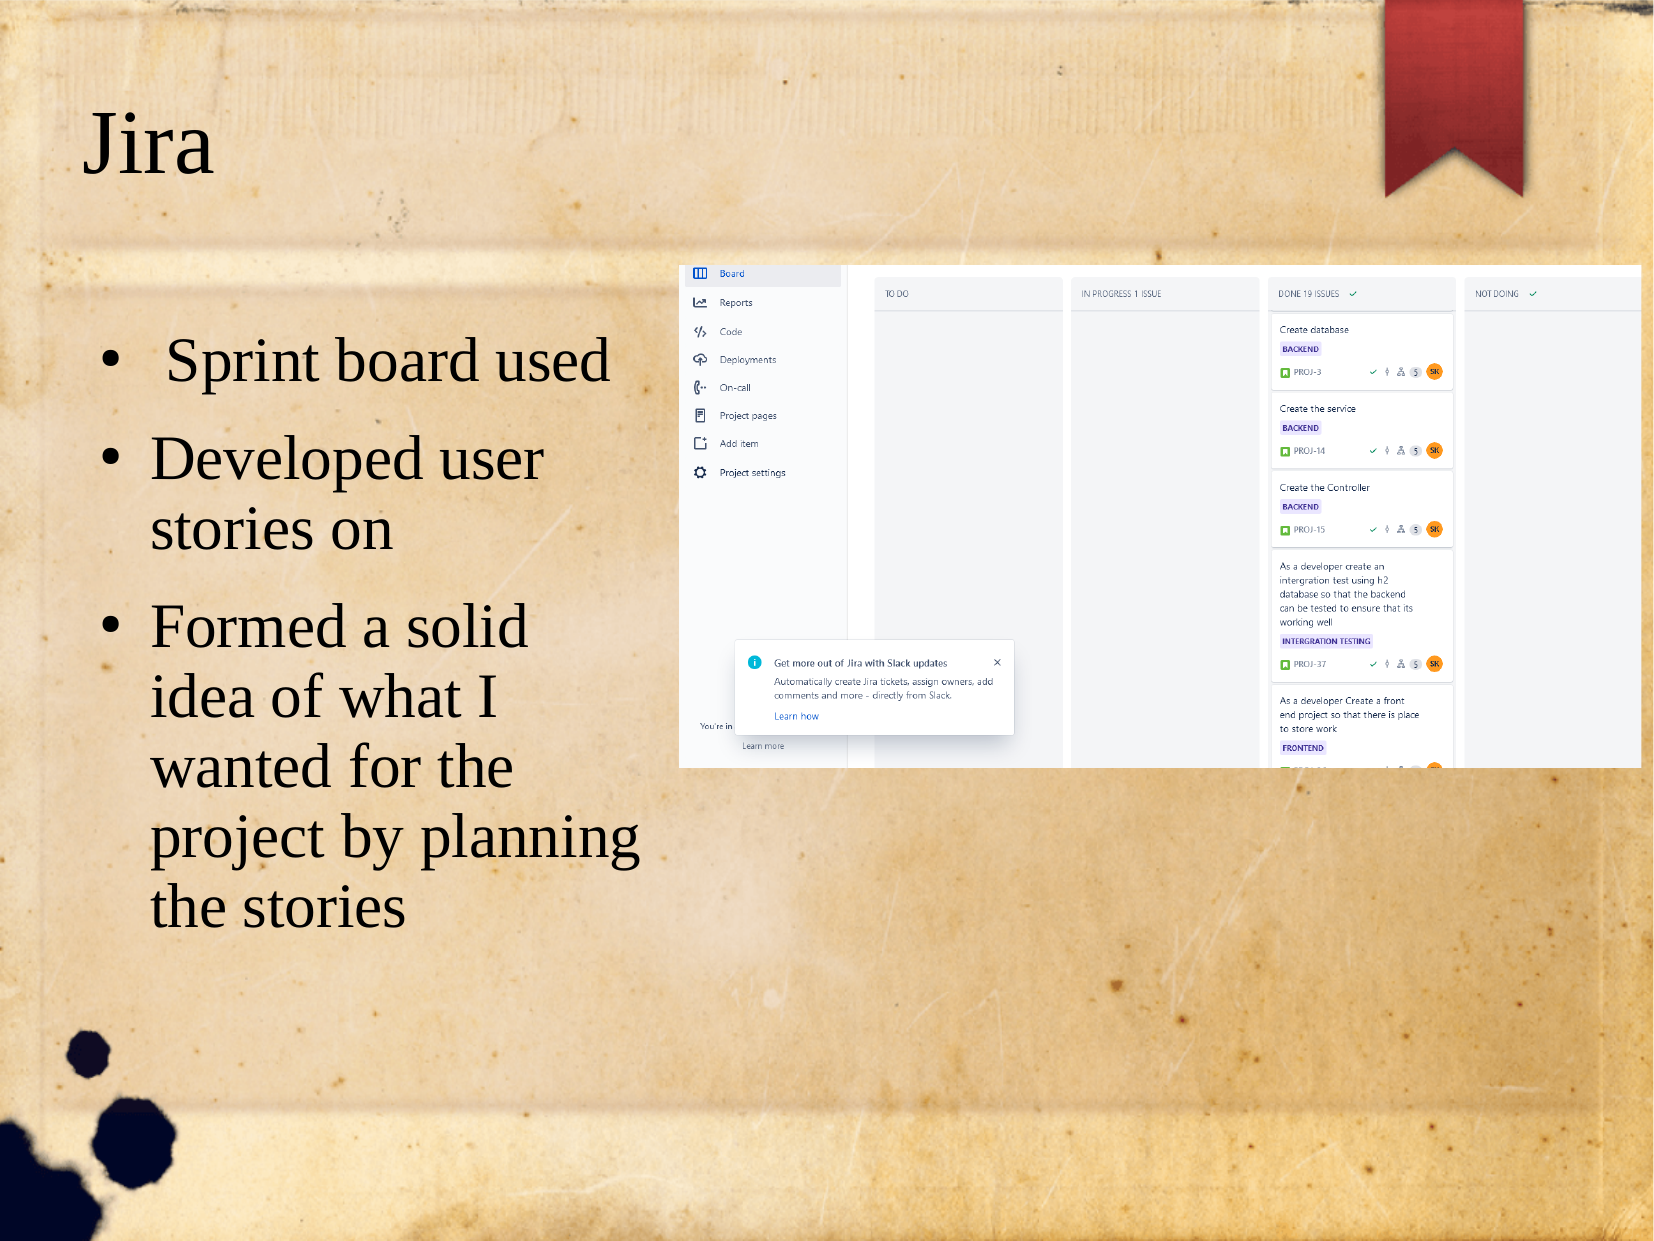

# Jira
 Sprint board used
Developed user stories on
Formed a solid idea of what I wanted for the project by planning the stories